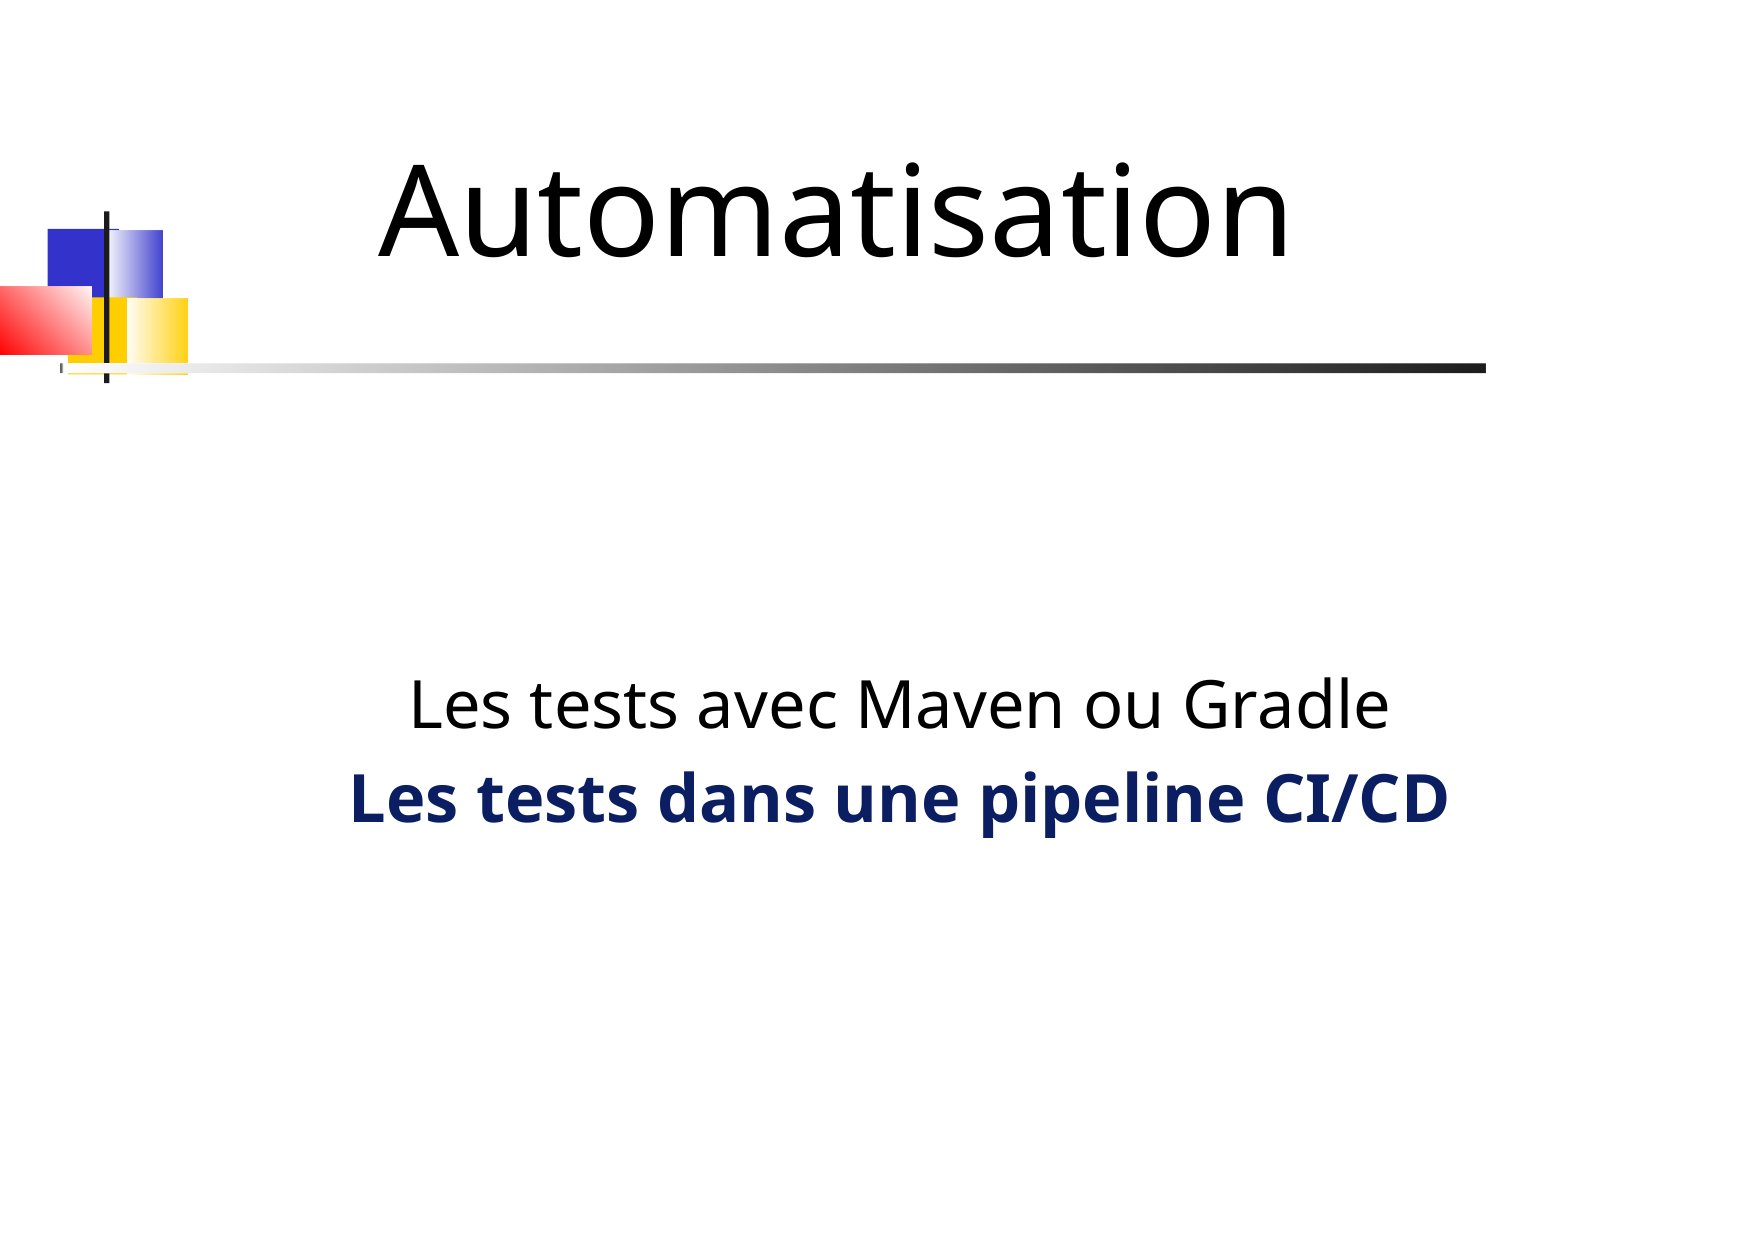

# Automatisation
Les tests avec Maven ou Gradle
Les tests dans une pipeline CI/CD